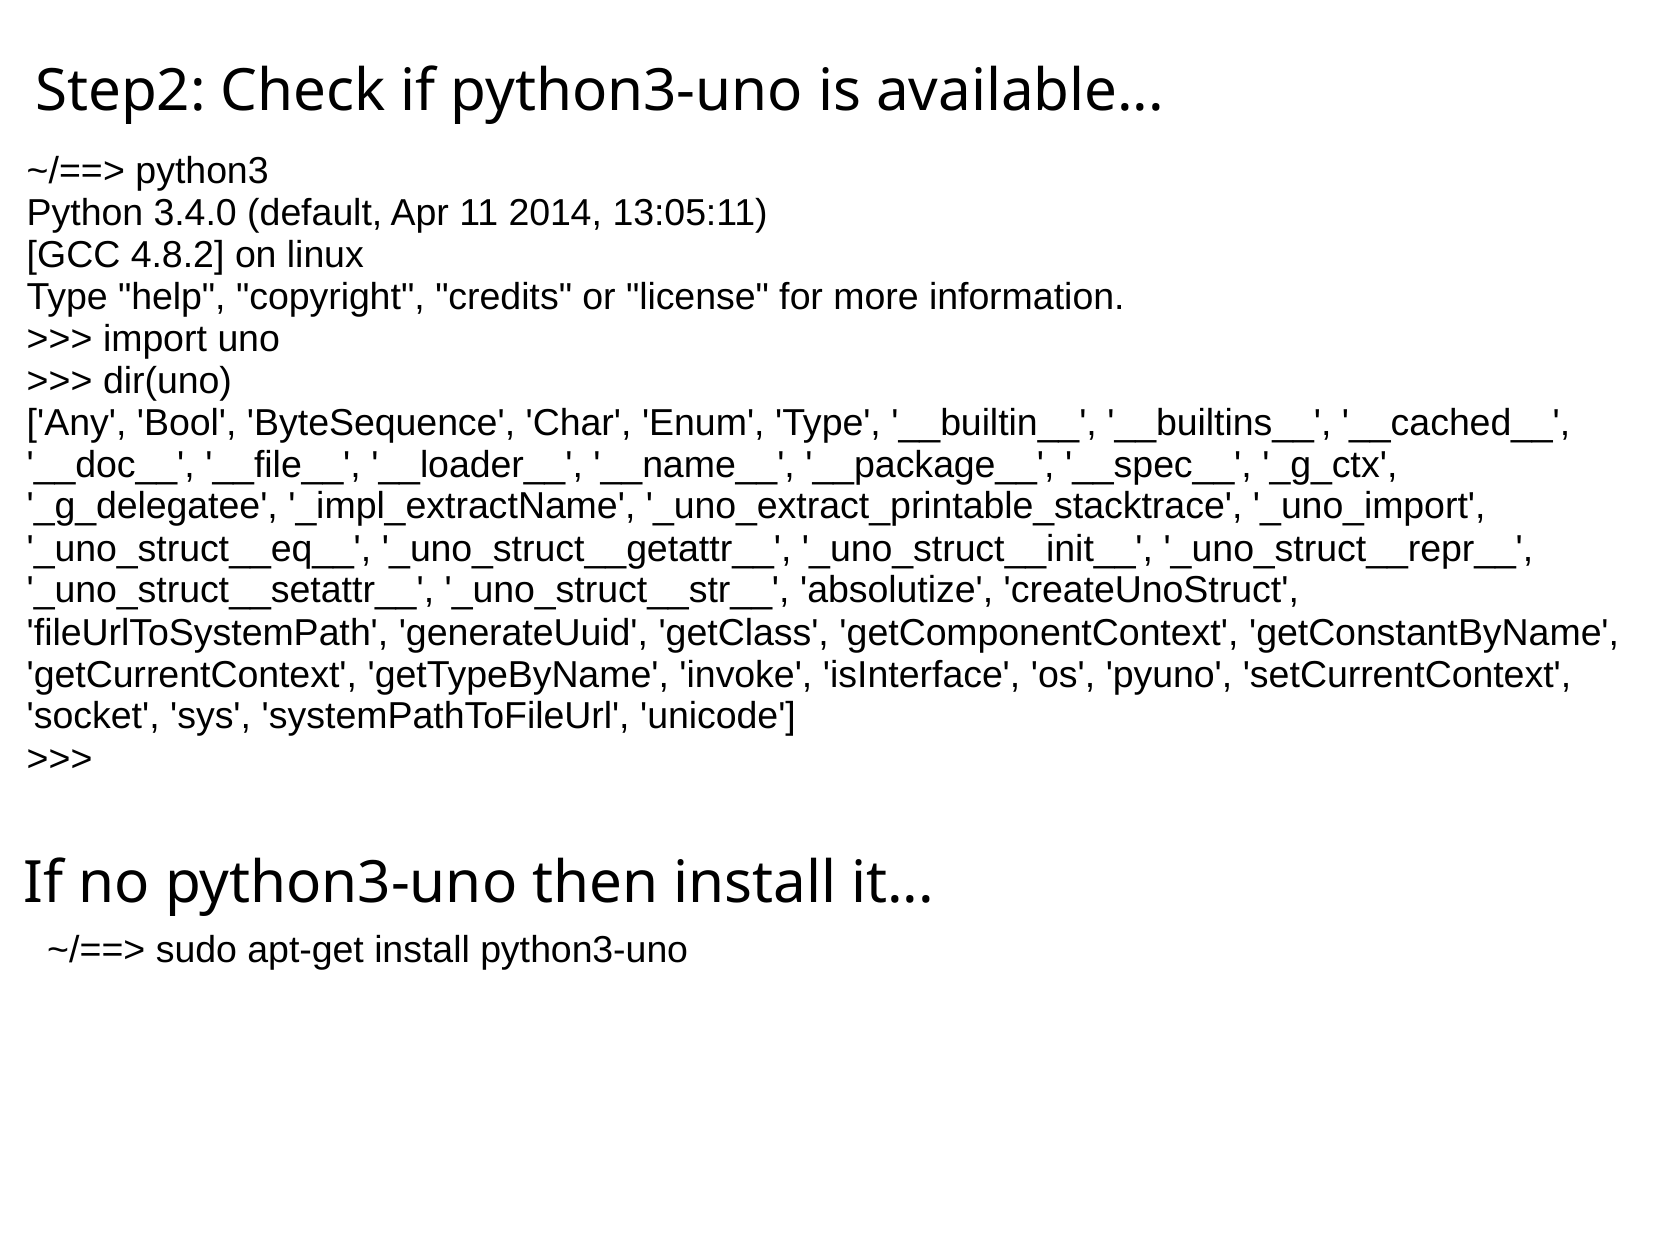

# Step2: Check if python3-uno is available...
~/==> python3
Python 3.4.0 (default, Apr 11 2014, 13:05:11)
[GCC 4.8.2] on linux
Type "help", "copyright", "credits" or "license" for more information.
>>> import uno
>>> dir(uno)
['Any', 'Bool', 'ByteSequence', 'Char', 'Enum', 'Type', '__builtin__', '__builtins__', '__cached__', '__doc__', '__file__', '__loader__', '__name__', '__package__', '__spec__', '_g_ctx', '_g_delegatee', '_impl_extractName', '_uno_extract_printable_stacktrace', '_uno_import', '_uno_struct__eq__', '_uno_struct__getattr__', '_uno_struct__init__', '_uno_struct__repr__', '_uno_struct__setattr__', '_uno_struct__str__', 'absolutize', 'createUnoStruct', 'fileUrlToSystemPath', 'generateUuid', 'getClass', 'getComponentContext', 'getConstantByName', 'getCurrentContext', 'getTypeByName', 'invoke', 'isInterface', 'os', 'pyuno', 'setCurrentContext', 'socket', 'sys', 'systemPathToFileUrl', 'unicode']
>>>
If no python3-uno then install it...
~/==> sudo apt-get install python3-uno